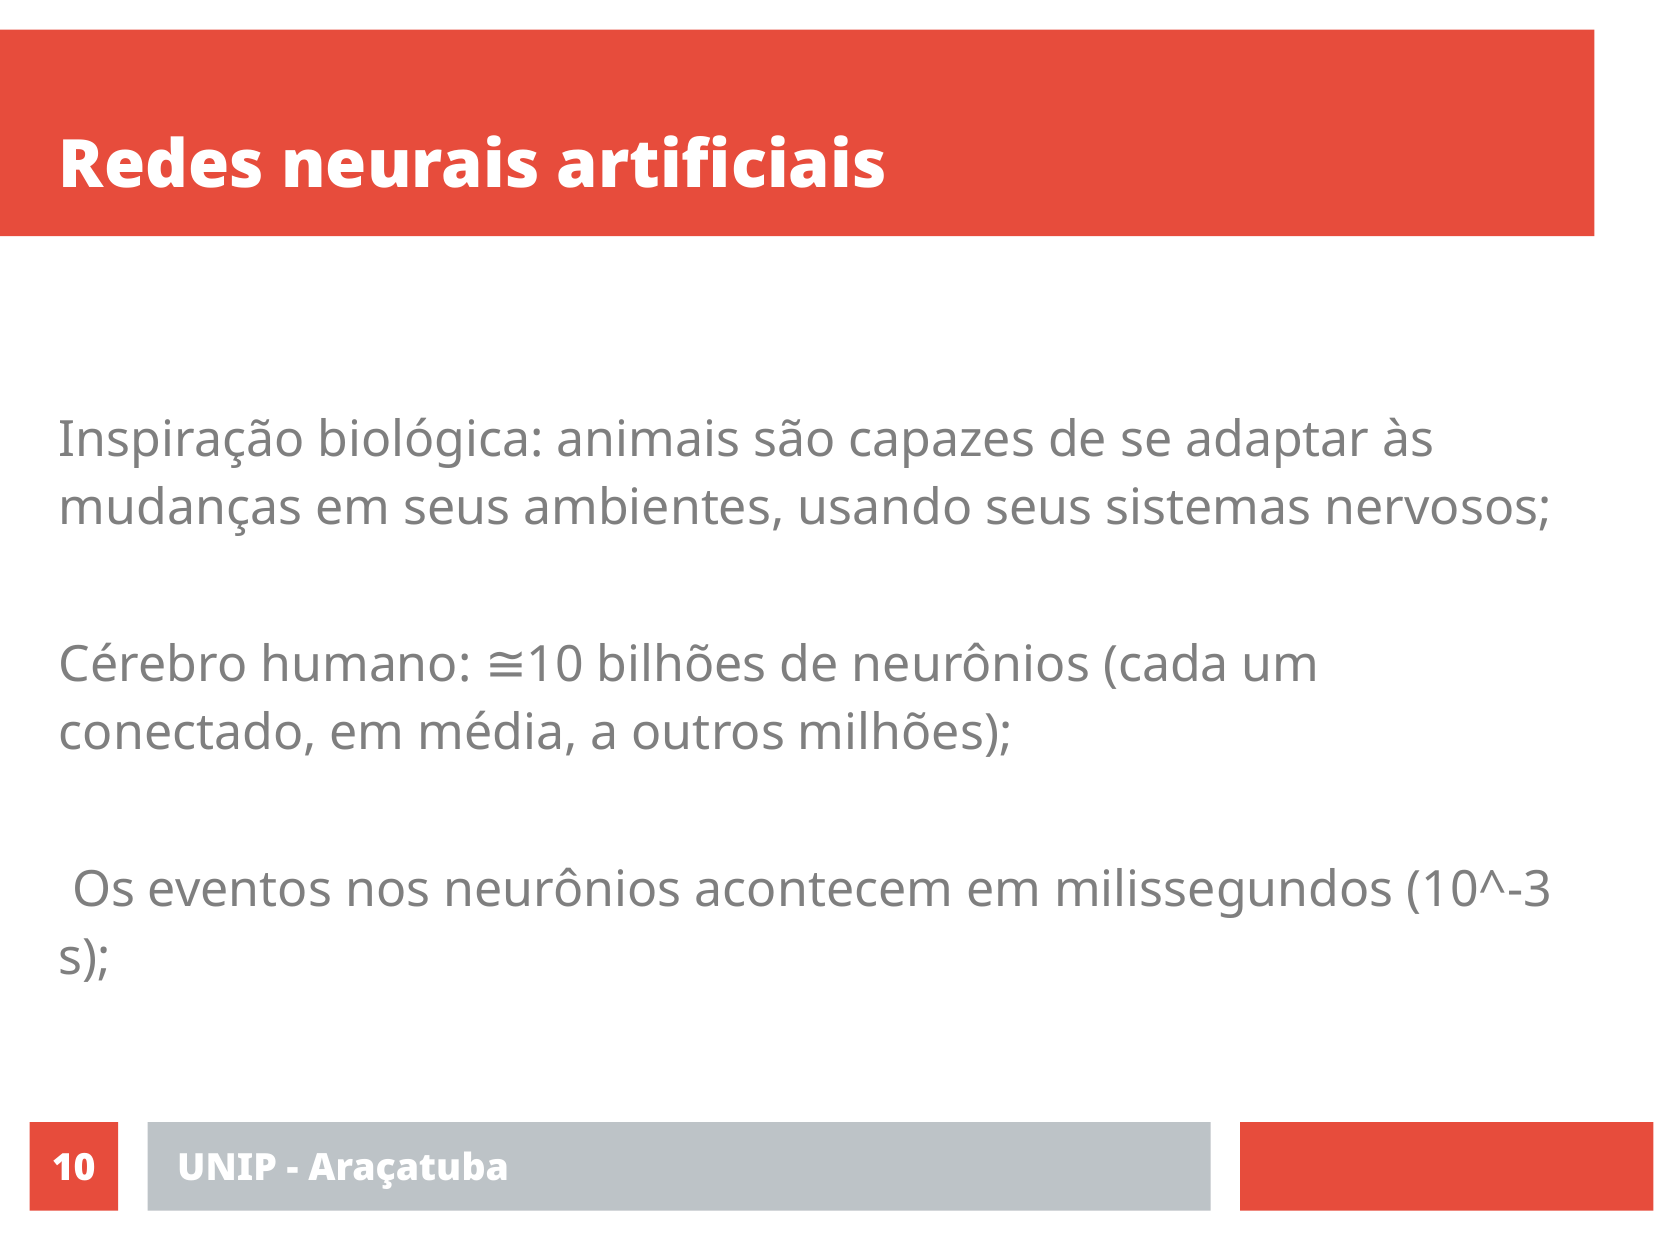

# Redes neurais artificiais
Inspiração biológica: animais são capazes de se adaptar às mudanças em seus ambientes, usando seus sistemas nervosos;
Cérebro humano: ≅10 bilhões de neurônios (cada um conectado, em média, a outros milhões);
 Os eventos nos neurônios acontecem em milissegundos (10^-3 s);
10
UNIP - Araçatuba